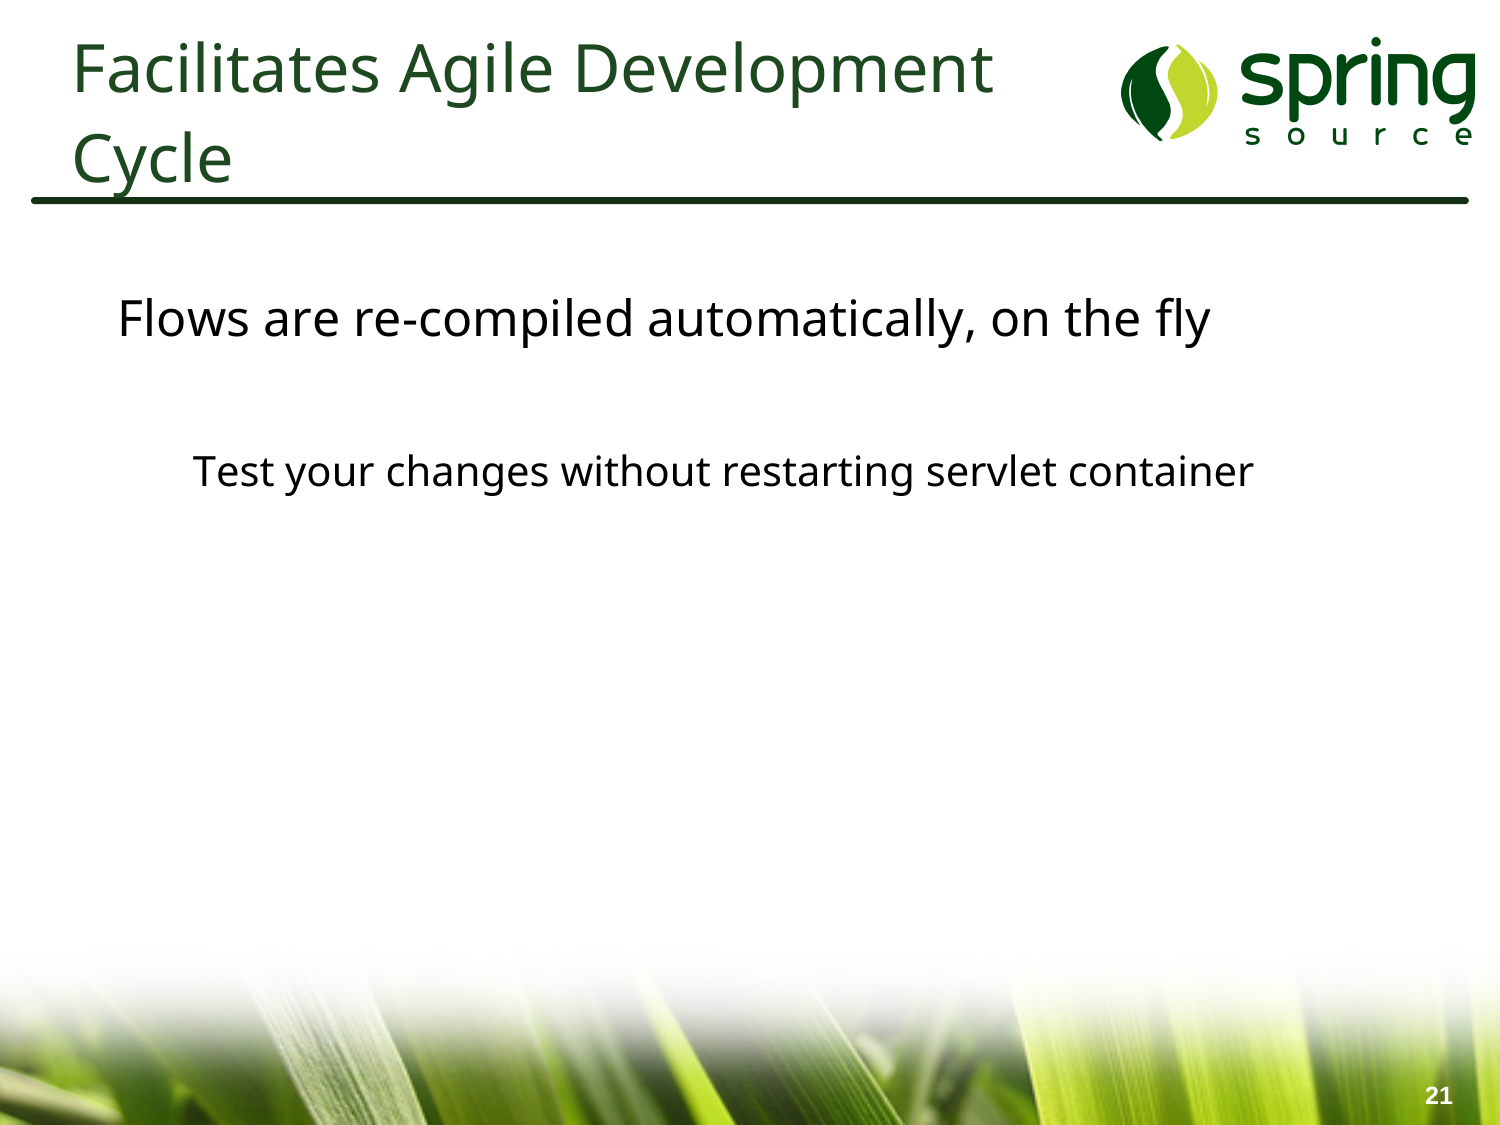

# Facilitates Agile Development Cycle
Flows are re-compiled automatically, on the fly
Test your changes without restarting servlet container